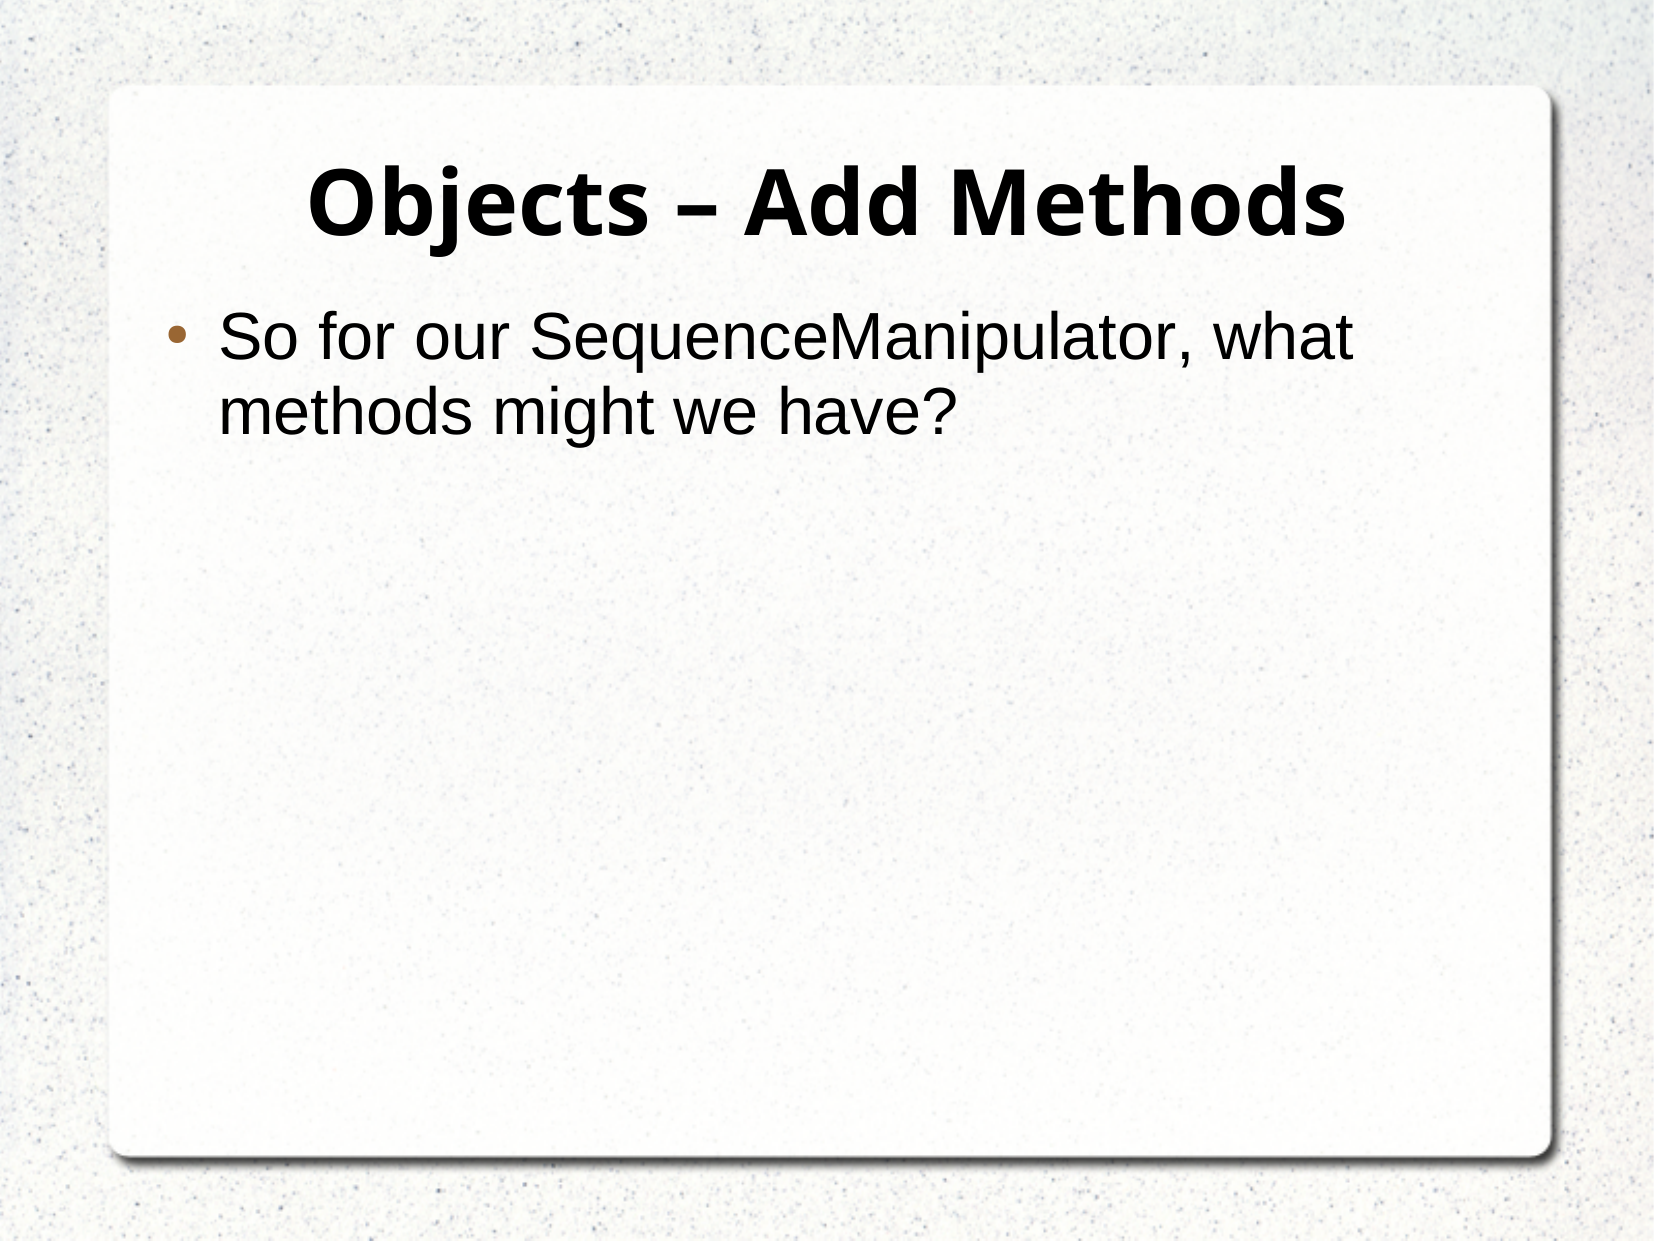

# Objects – Add Methods
So for our SequenceManipulator, what methods might we have?